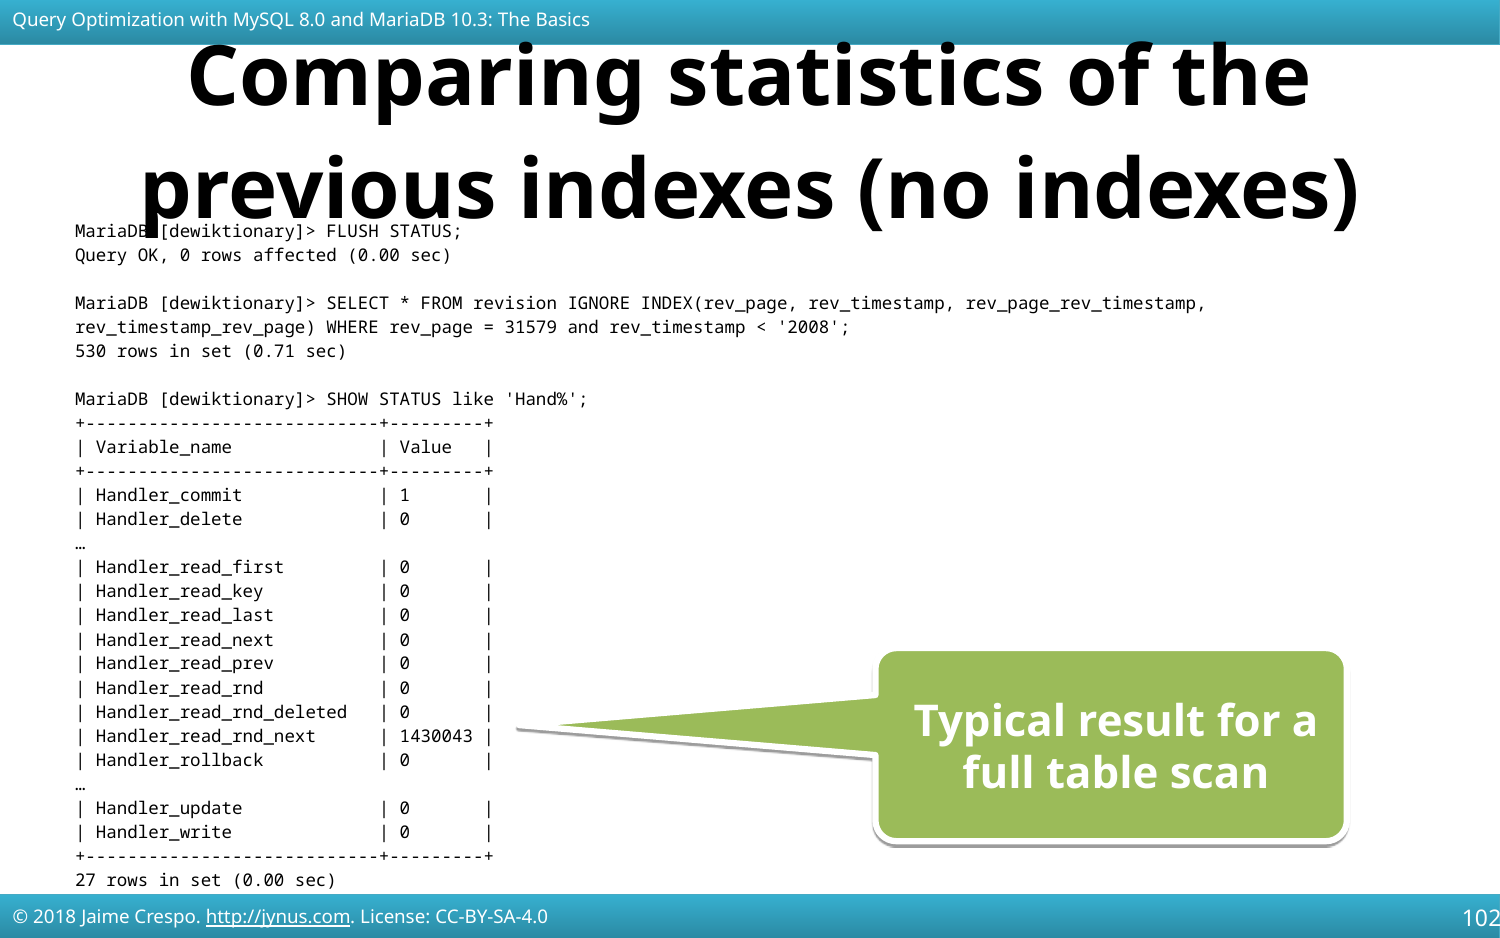

# Comparing statistics of the previous indexes (no indexes)
MariaDB [dewiktionary]> FLUSH STATUS;
Query OK, 0 rows affected (0.00 sec)
MariaDB [dewiktionary]> SELECT * FROM revision IGNORE INDEX(rev_page, rev_timestamp, rev_page_rev_timestamp, rev_timestamp_rev_page) WHERE rev_page = 31579 and rev_timestamp < '2008';
530 rows in set (0.71 sec)
MariaDB [dewiktionary]> SHOW STATUS like 'Hand%';
+----------------------------+---------+
| Variable_name | Value |
+----------------------------+---------+
| Handler_commit | 1 |
| Handler_delete | 0 |
…
| Handler_read_first | 0 |
| Handler_read_key | 0 |
| Handler_read_last | 0 |
| Handler_read_next | 0 |
| Handler_read_prev | 0 |
| Handler_read_rnd | 0 |
| Handler_read_rnd_deleted | 0 |
| Handler_read_rnd_next | 1430043 |
| Handler_rollback | 0 |
…
| Handler_update | 0 |
| Handler_write | 0 |
+----------------------------+---------+
27 rows in set (0.00 sec)
Typical result for a full table scan